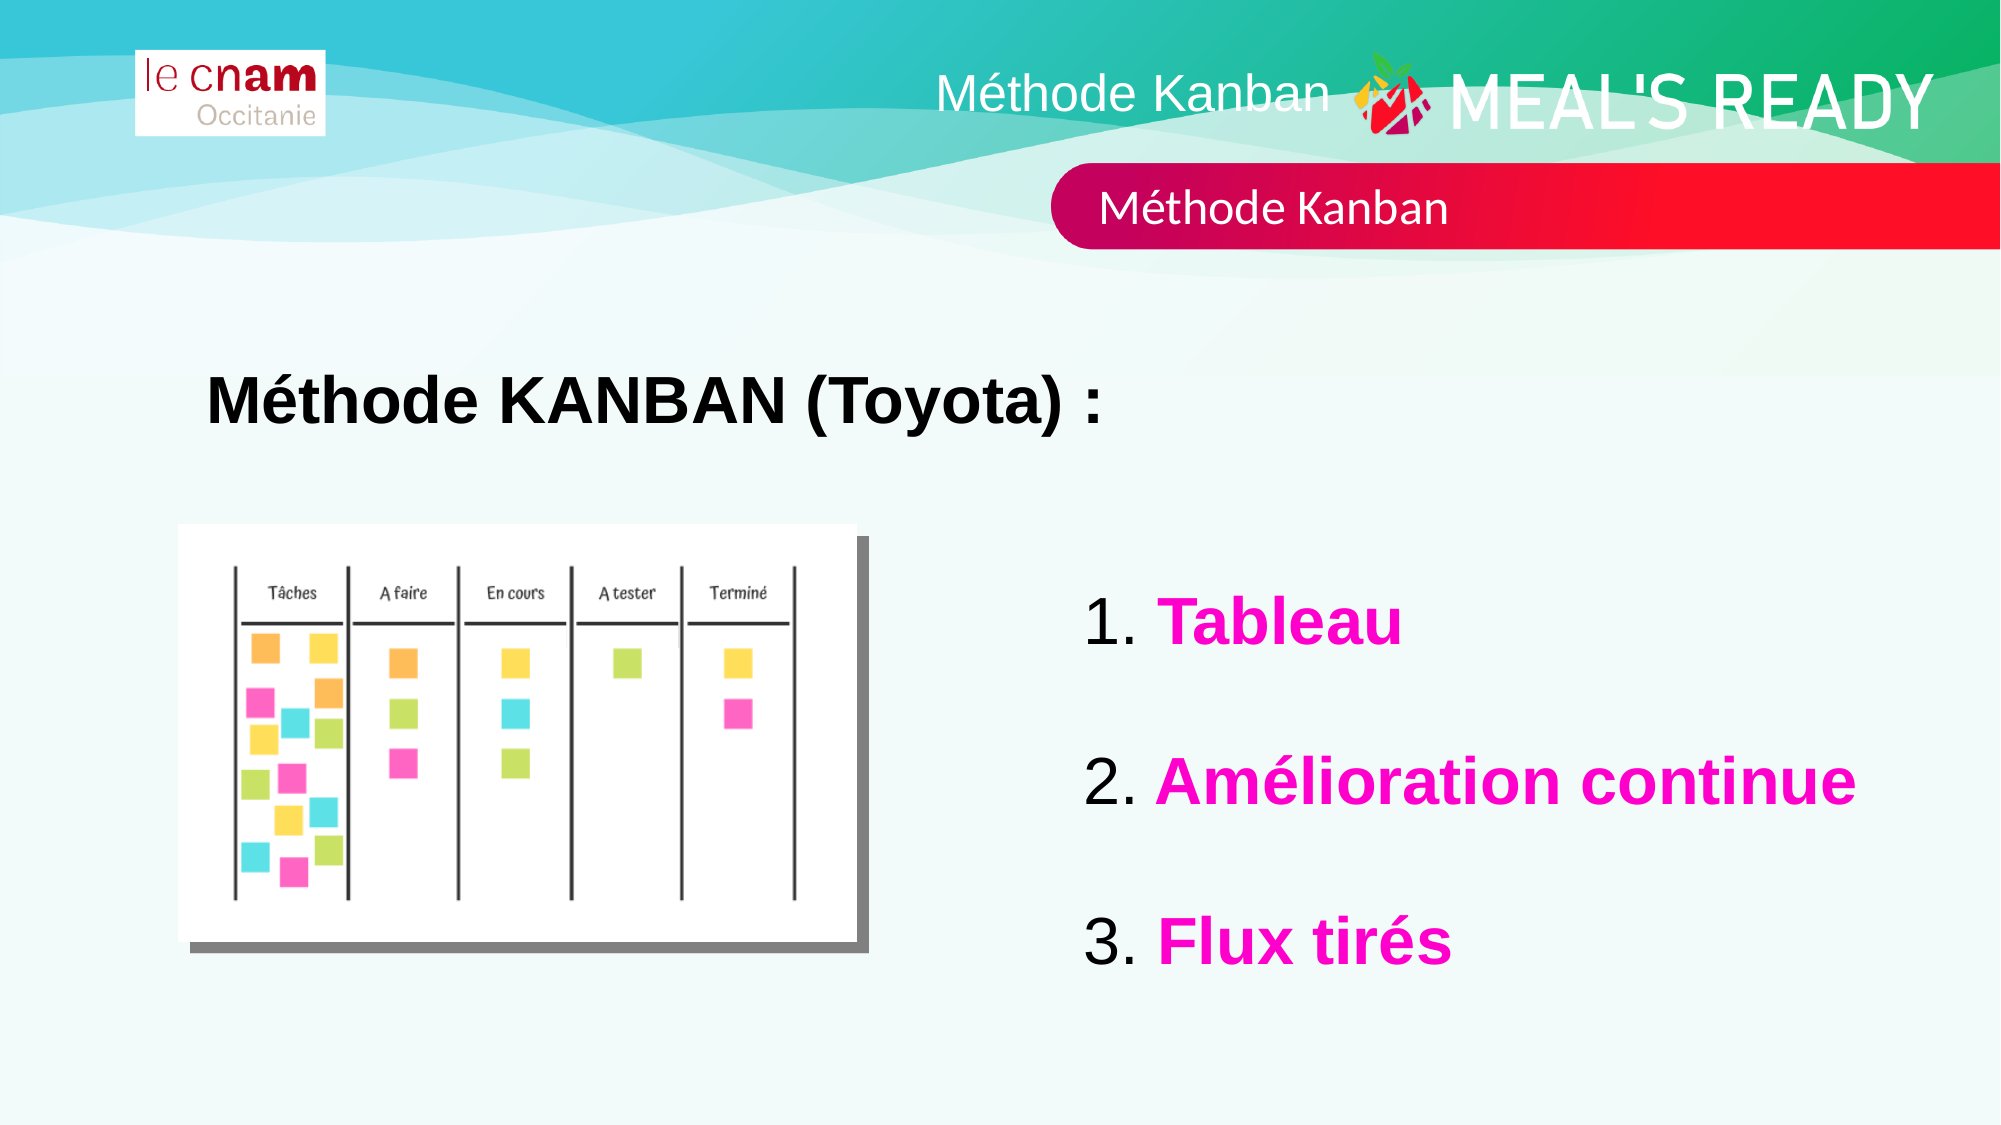

Méthode Kanban
Méthode Kanban
Méthode KANBAN (Toyota) :
1. Tableau
2. Amélioration continue
3. Flux tirés